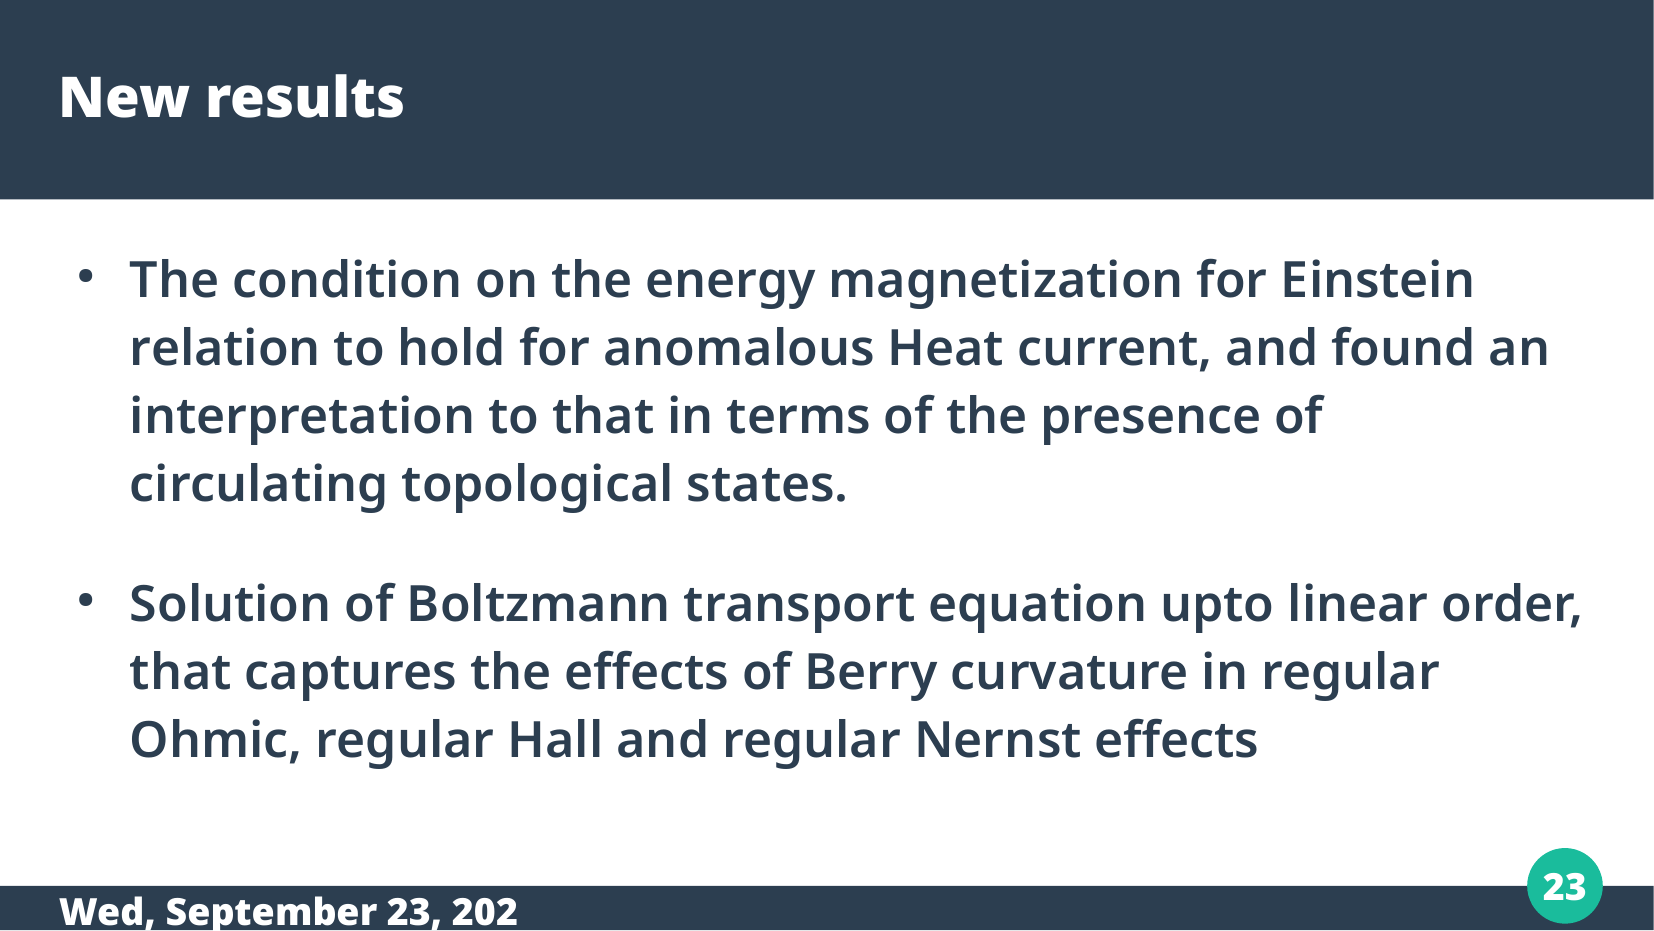

# New results
The condition on the energy magnetization for Einstein relation to hold for anomalous Heat current, and found an interpretation to that in terms of the presence of circulating topological states.
Solution of Boltzmann transport equation upto linear order, that captures the effects of Berry curvature in regular Ohmic, regular Hall and regular Nernst effects